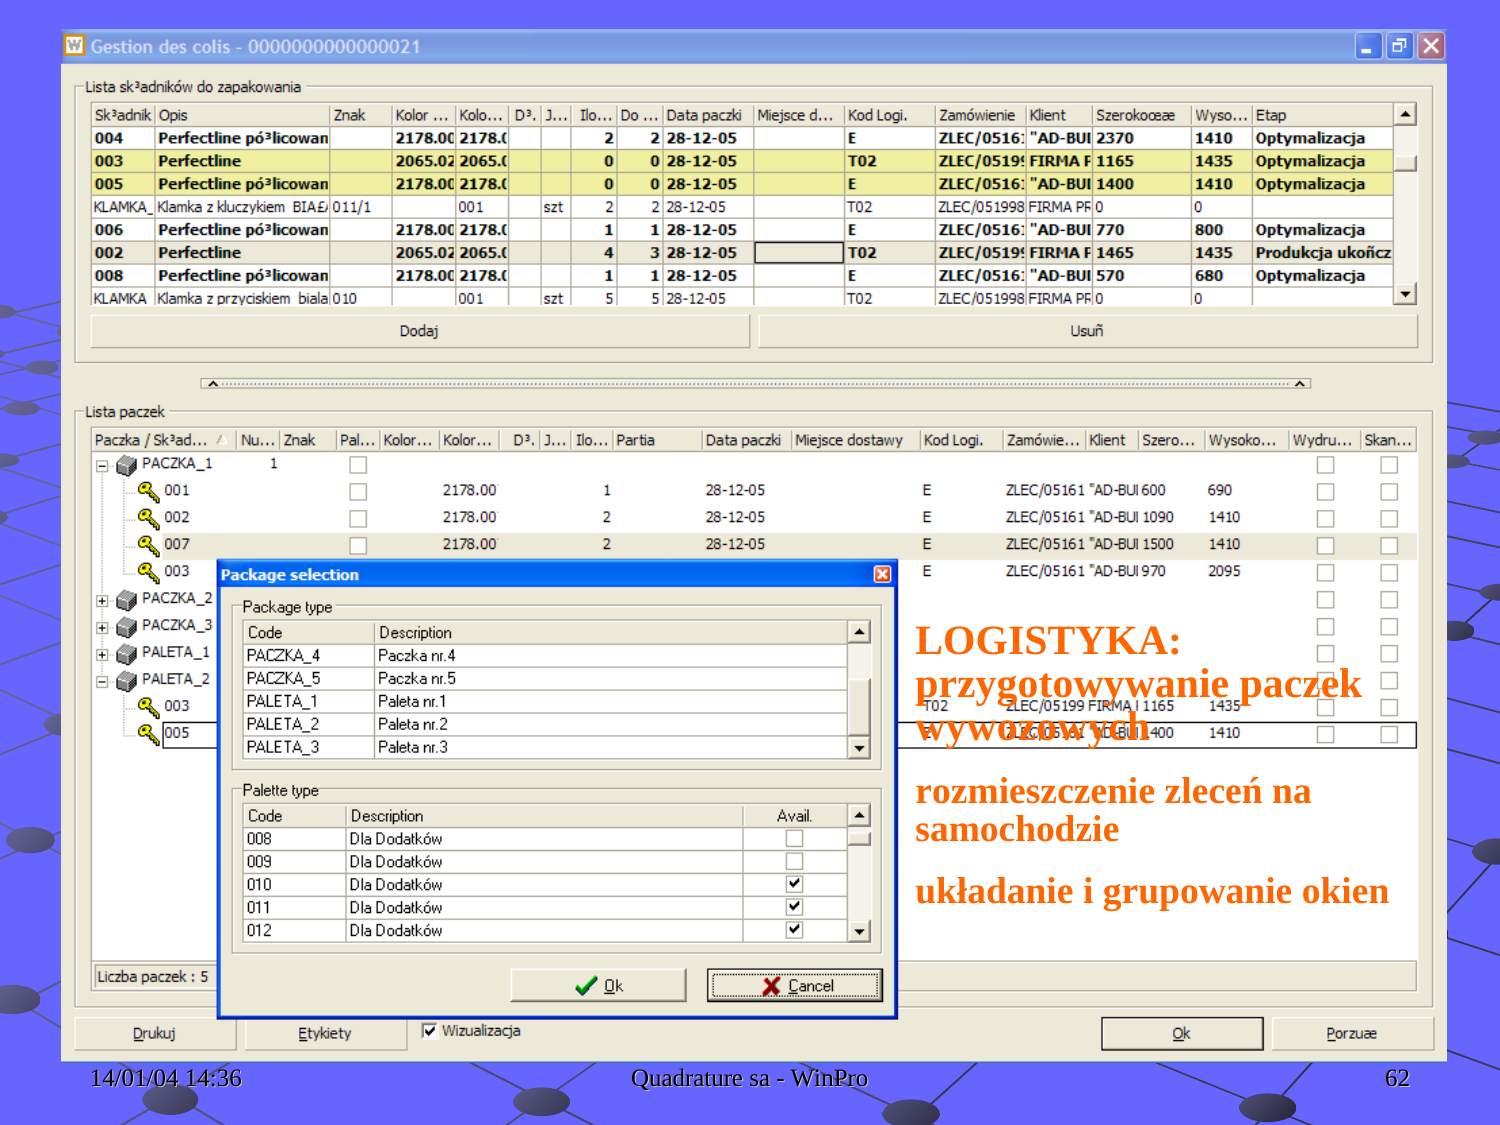

LOGISTYKA: przygotowywanie paczek wywozowych
rozmieszczenie zleceń na samochodzie
układanie i grupowanie okien